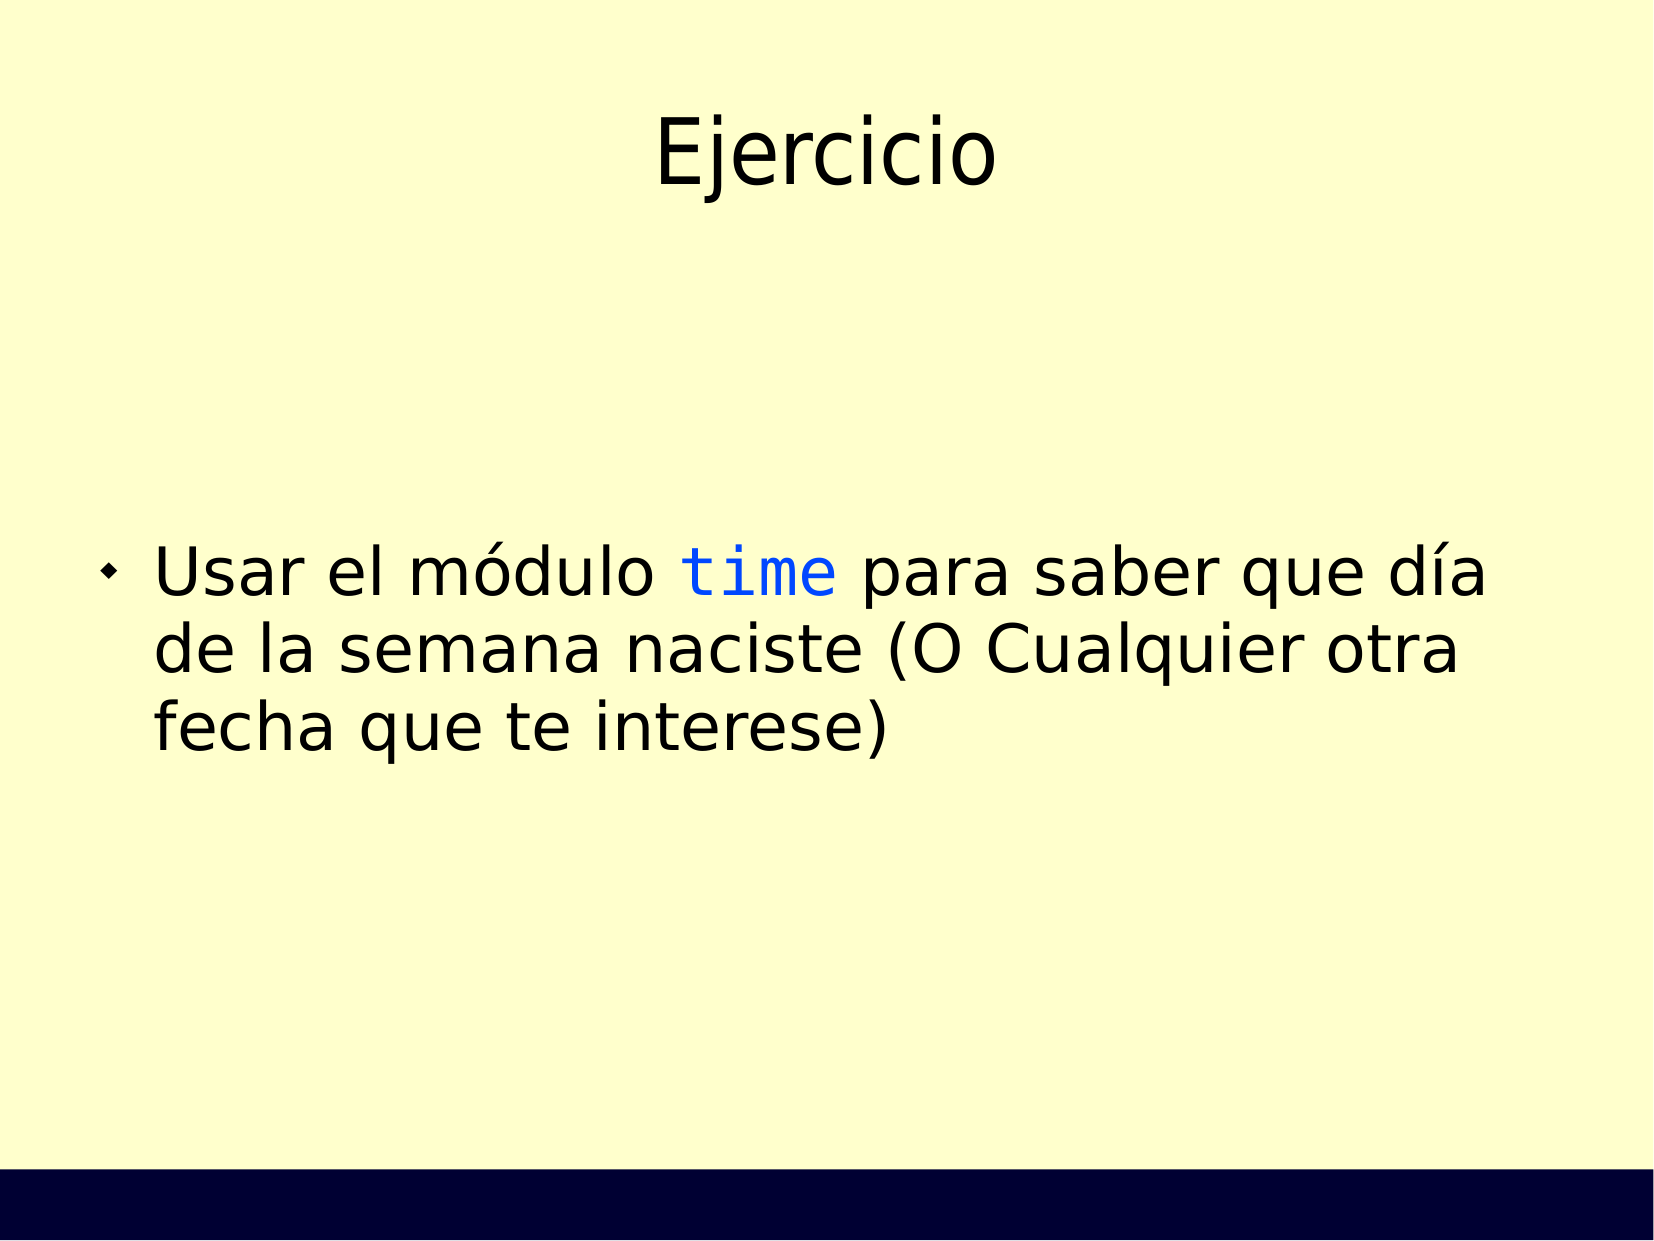

# Ejercicio
Usar el módulo time para saber que día de la semana naciste (O Cualquier otra fecha que te interese)